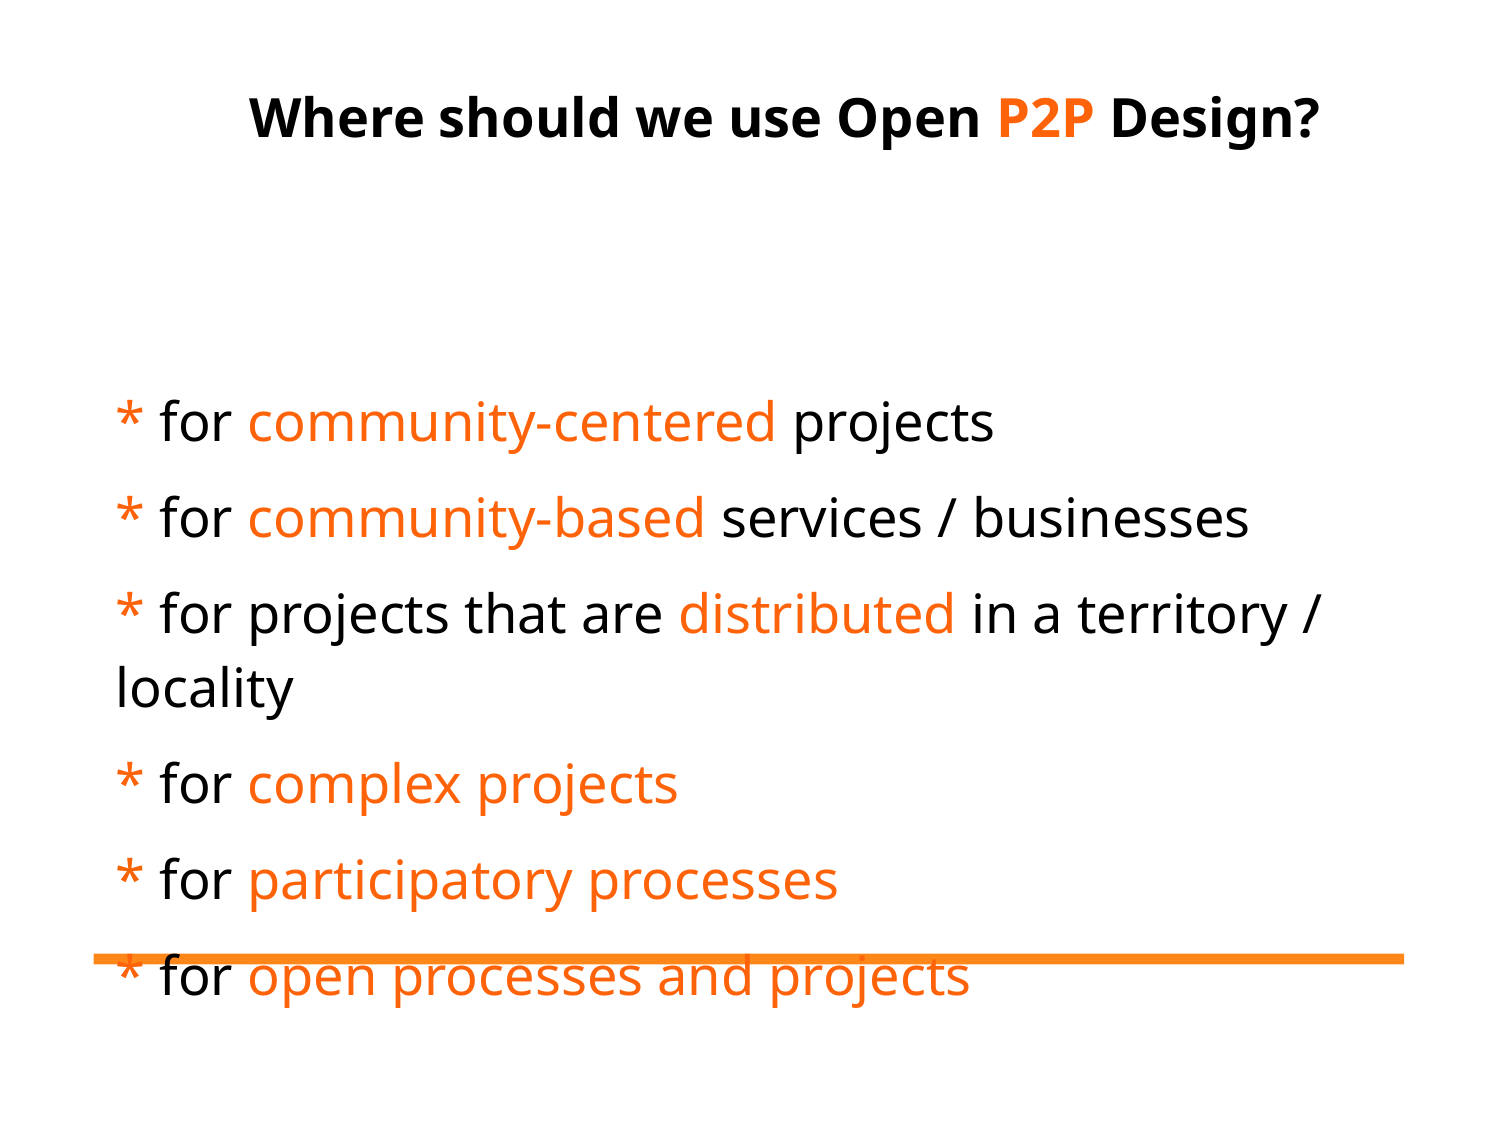

# Where should we use Open P2P Design?
* for community-centered projects
* for community-based services / businesses
* for projects that are distributed in a territory / locality
* for complex projects
* for participatory processes
* for open processes and projects
In Open Design, Open Innovation, Open Business, Open Government...